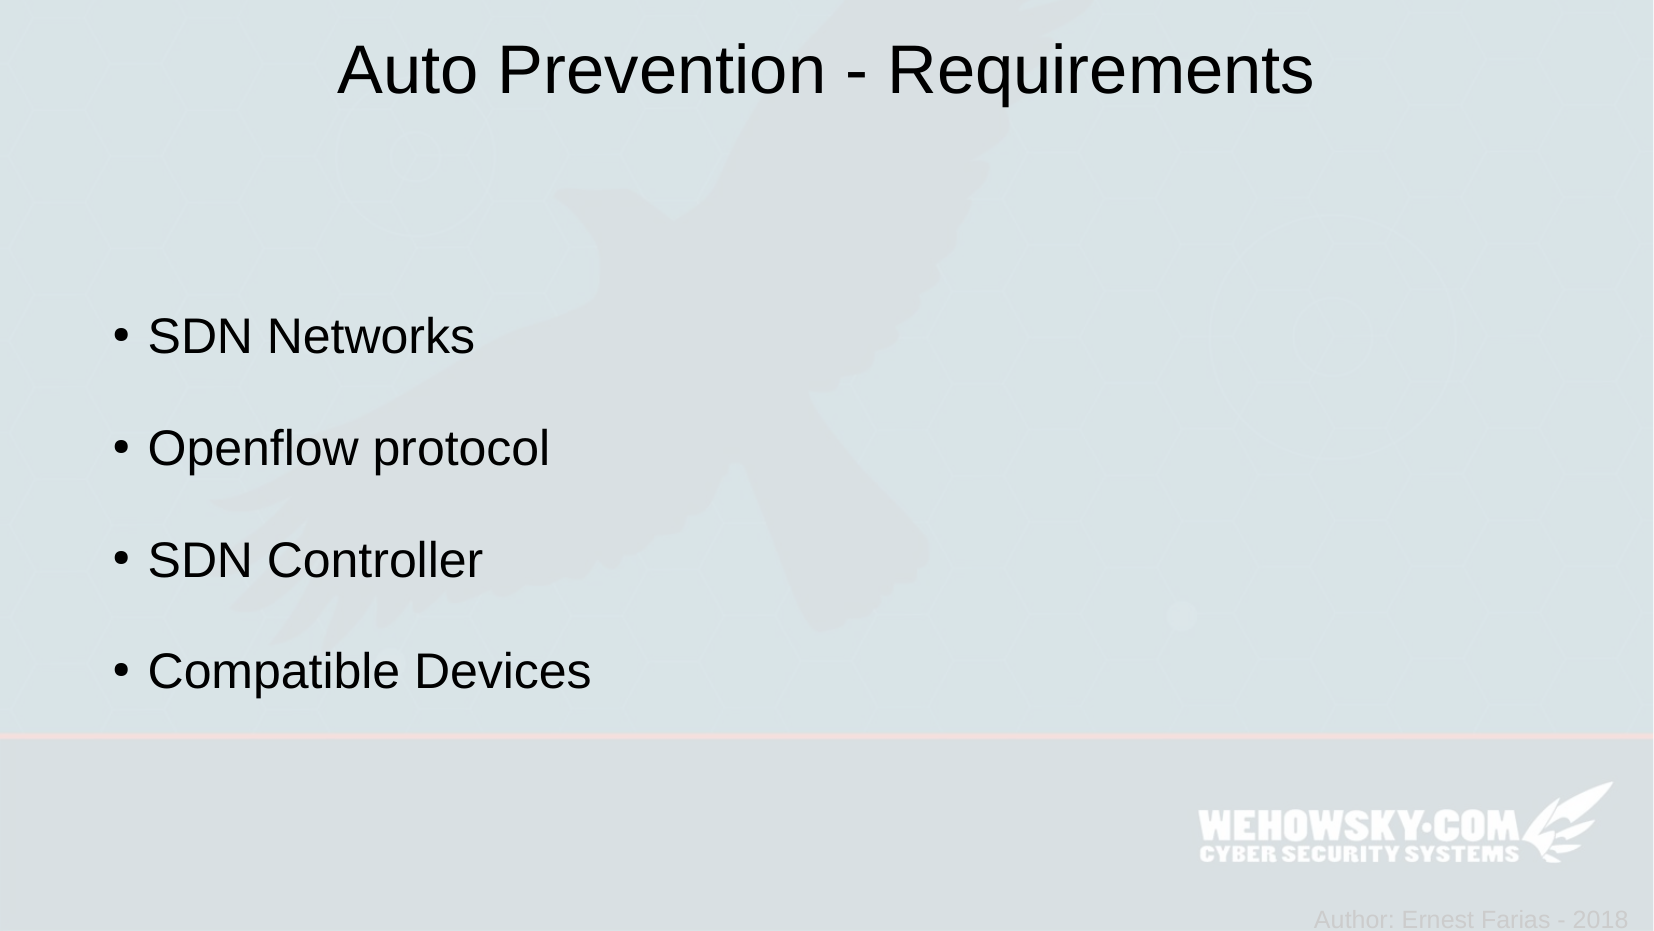

Auto Prevention - Requirements
# SDN Networks
Openflow protocol
SDN Controller
Compatible Devices
Author: Ernest Farias - 2018